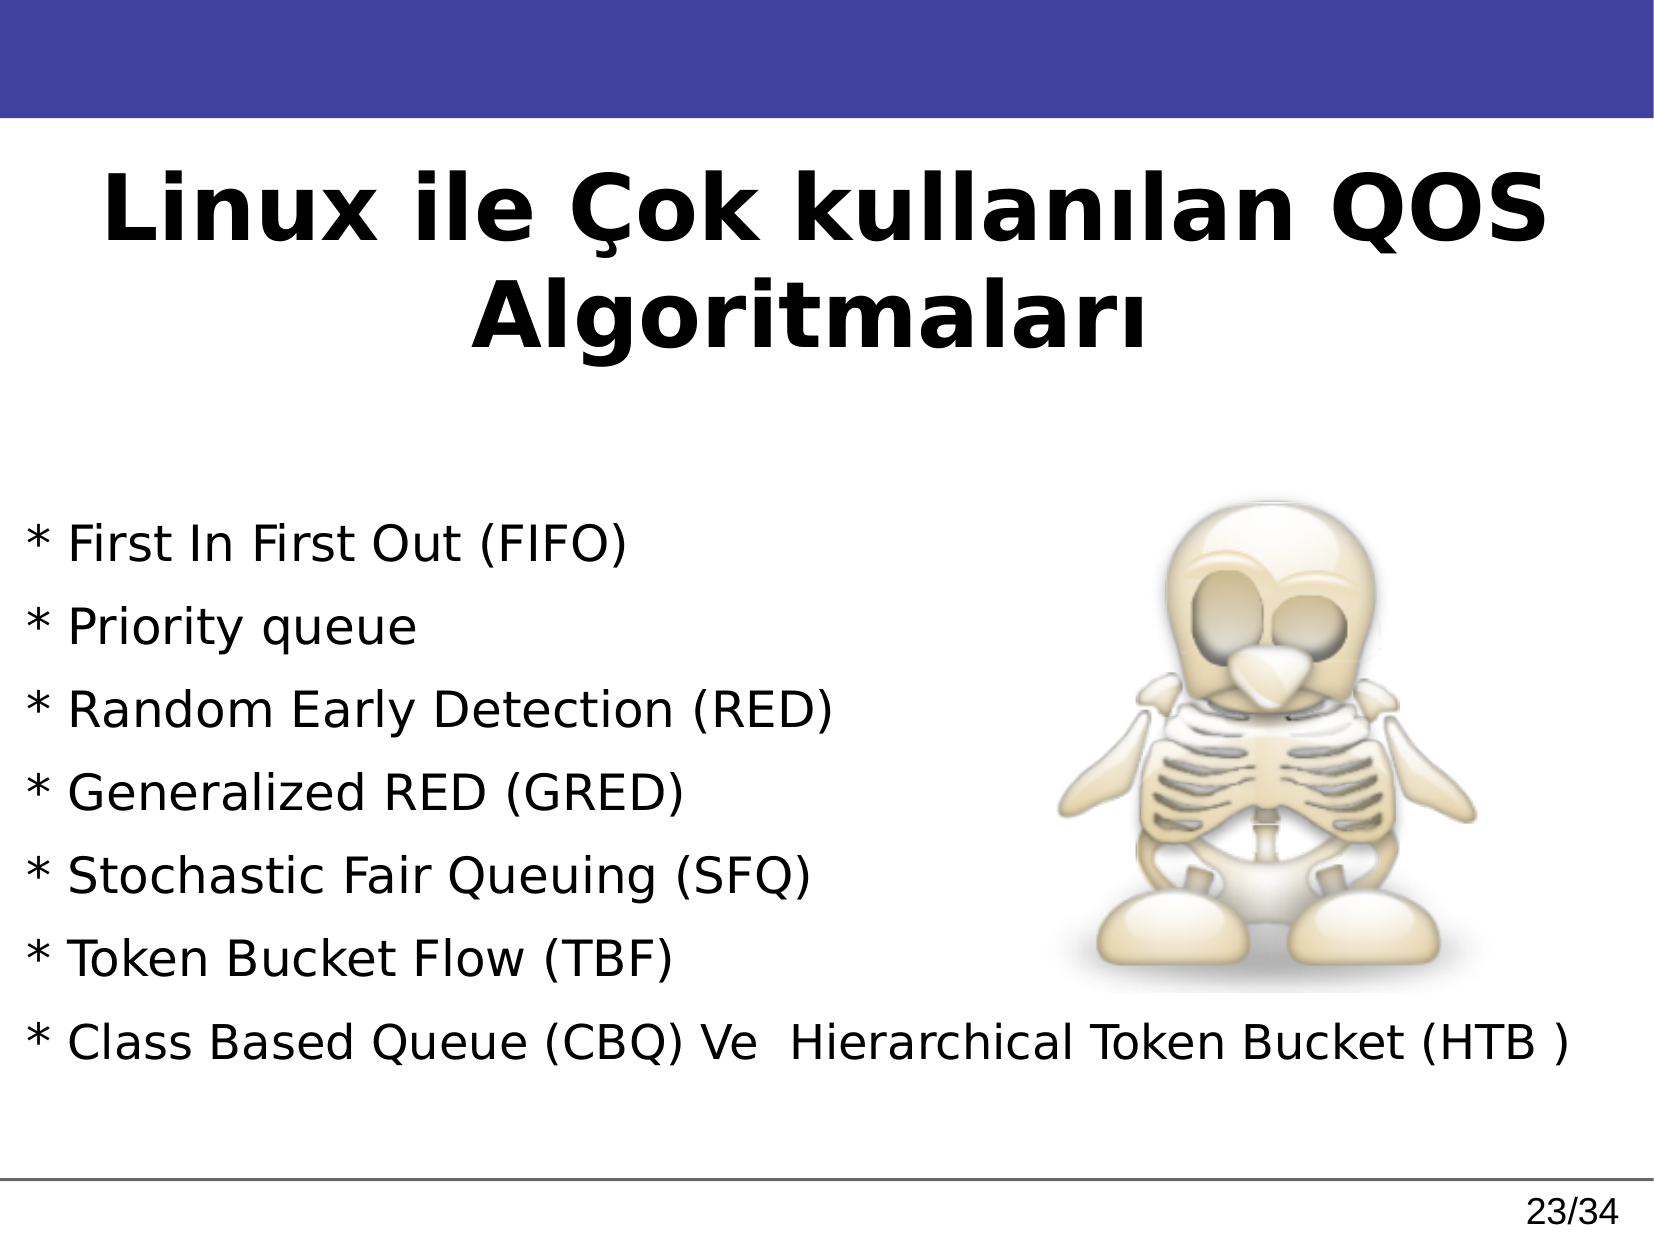

Linux ile Çok kullanılan QOS Algoritmaları
* First In First Out (FIFO)
* Priority queue
* Random Early Detection (RED)
* Generalized RED (GRED)
* Stochastic Fair Queuing (SFQ)
* Token Bucket Flow (TBF)
* Class Based Queue (CBQ) Ve Hierarchical Token Bucket (HTB )